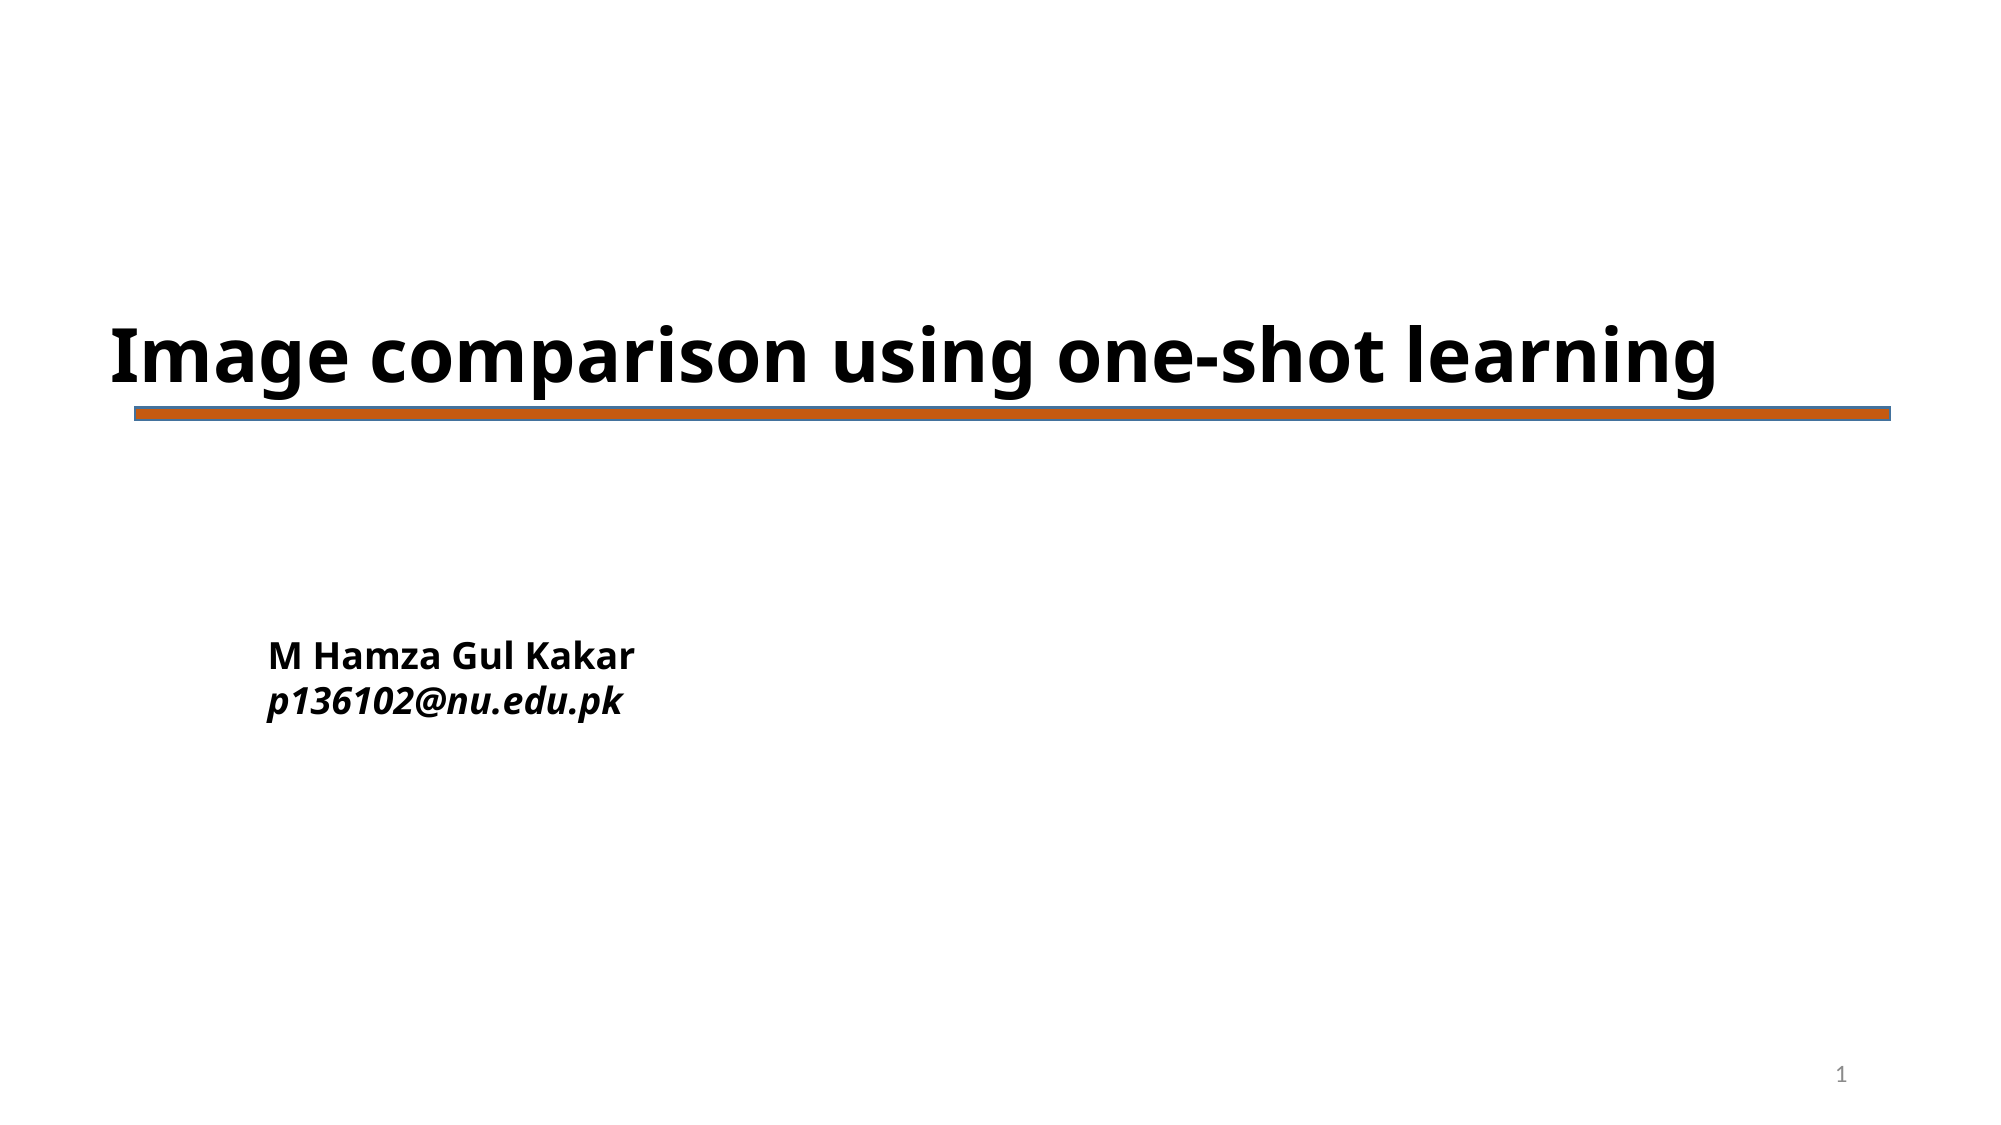

Image comparison using one-shot learning
M Hamza Gul Kakar
p136102@nu.edu.pk